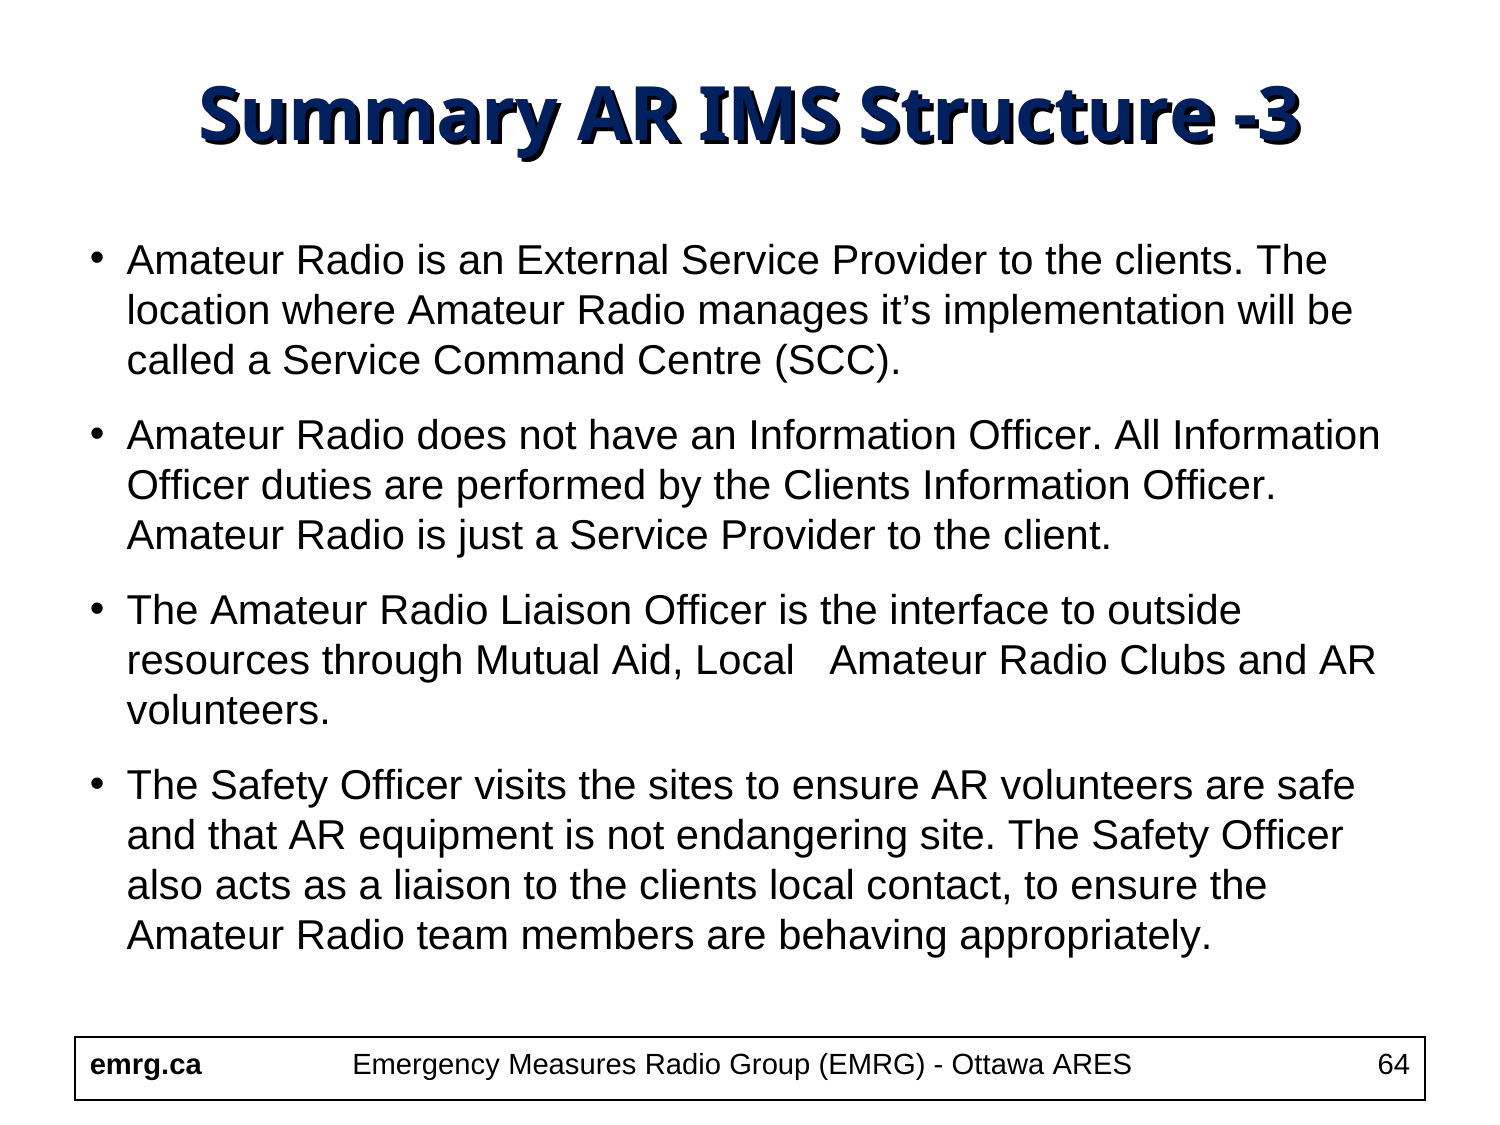

# Summary AR IMS Structure -3
Amateur Radio is an External Service Provider to the clients. The location where Amateur Radio manages it’s implementation will be called a Service Command Centre (SCC).
Amateur Radio does not have an Information Officer. All Information Officer duties are performed by the Clients Information Officer. Amateur Radio is just a Service Provider to the client.
The Amateur Radio Liaison Officer is the interface to outside resources through Mutual Aid, Local Amateur Radio Clubs and AR volunteers.
The Safety Officer visits the sites to ensure AR volunteers are safe and that AR equipment is not endangering site. The Safety Officer also acts as a liaison to the clients local contact, to ensure the Amateur Radio team members are behaving appropriately.
Emergency Measures Radio Group (EMRG) - Ottawa ARES